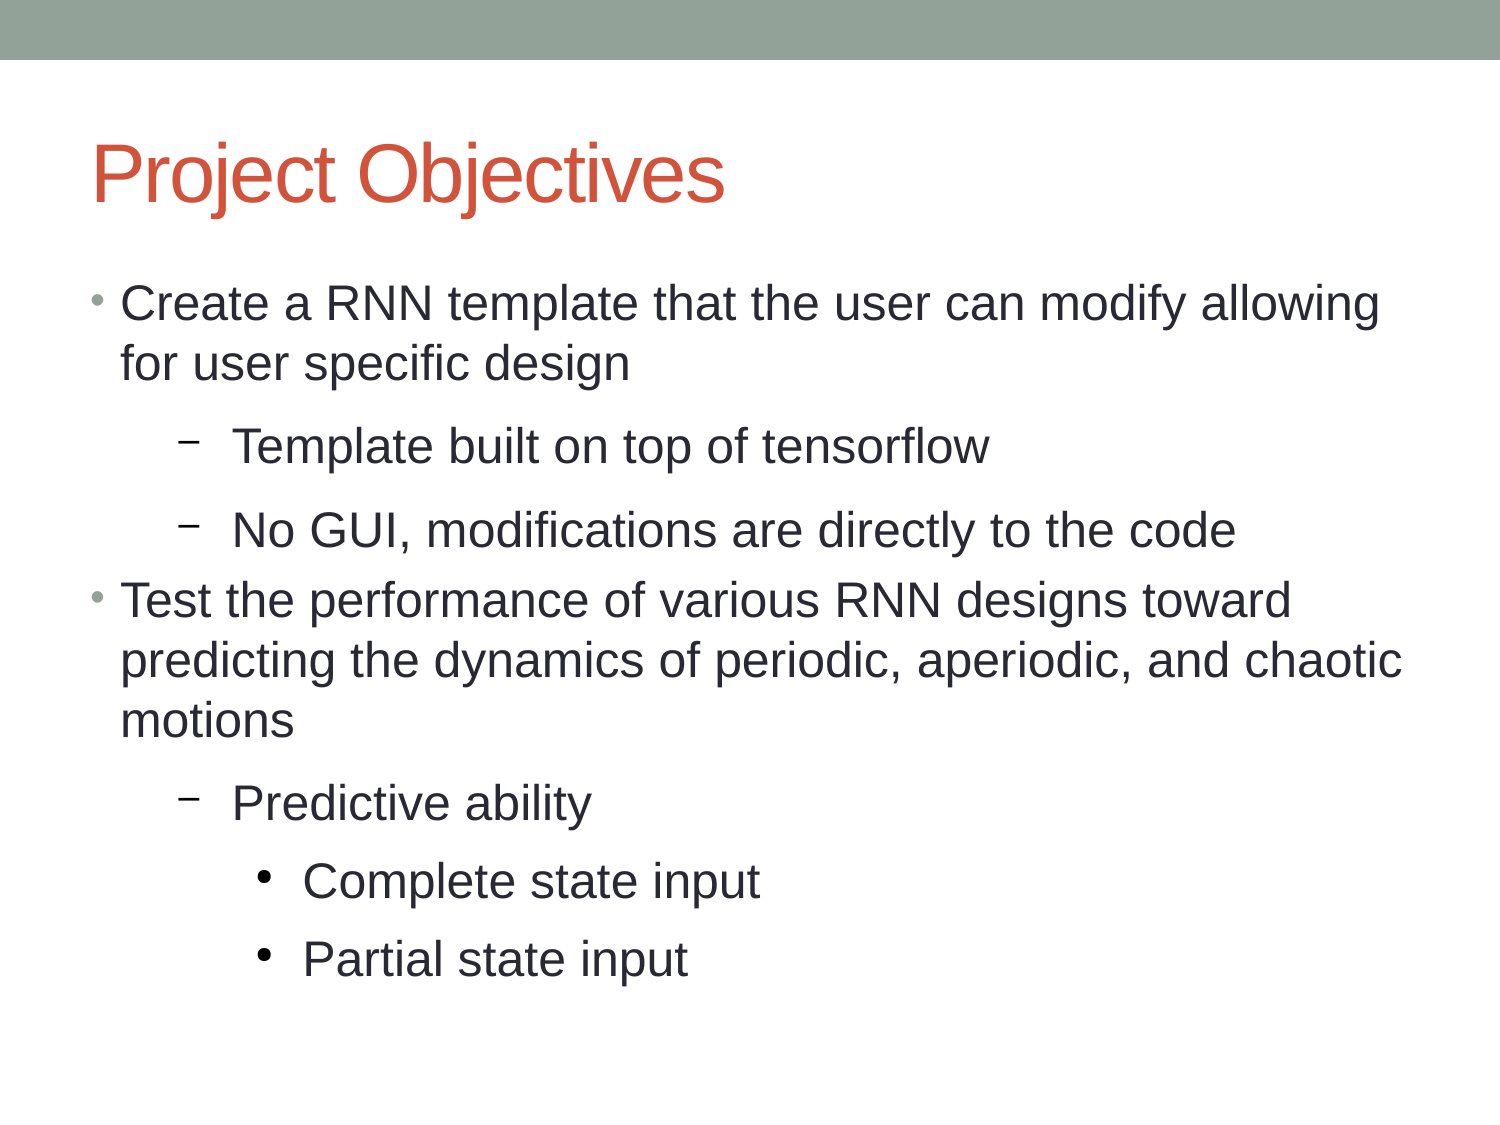

# Project Objectives
Create a RNN template that the user can modify allowing for user specific design
Template built on top of tensorflow
No GUI, modifications are directly to the code
Test the performance of various RNN designs toward predicting the dynamics of periodic, aperiodic, and chaotic motions
Predictive ability
Complete state input
Partial state input